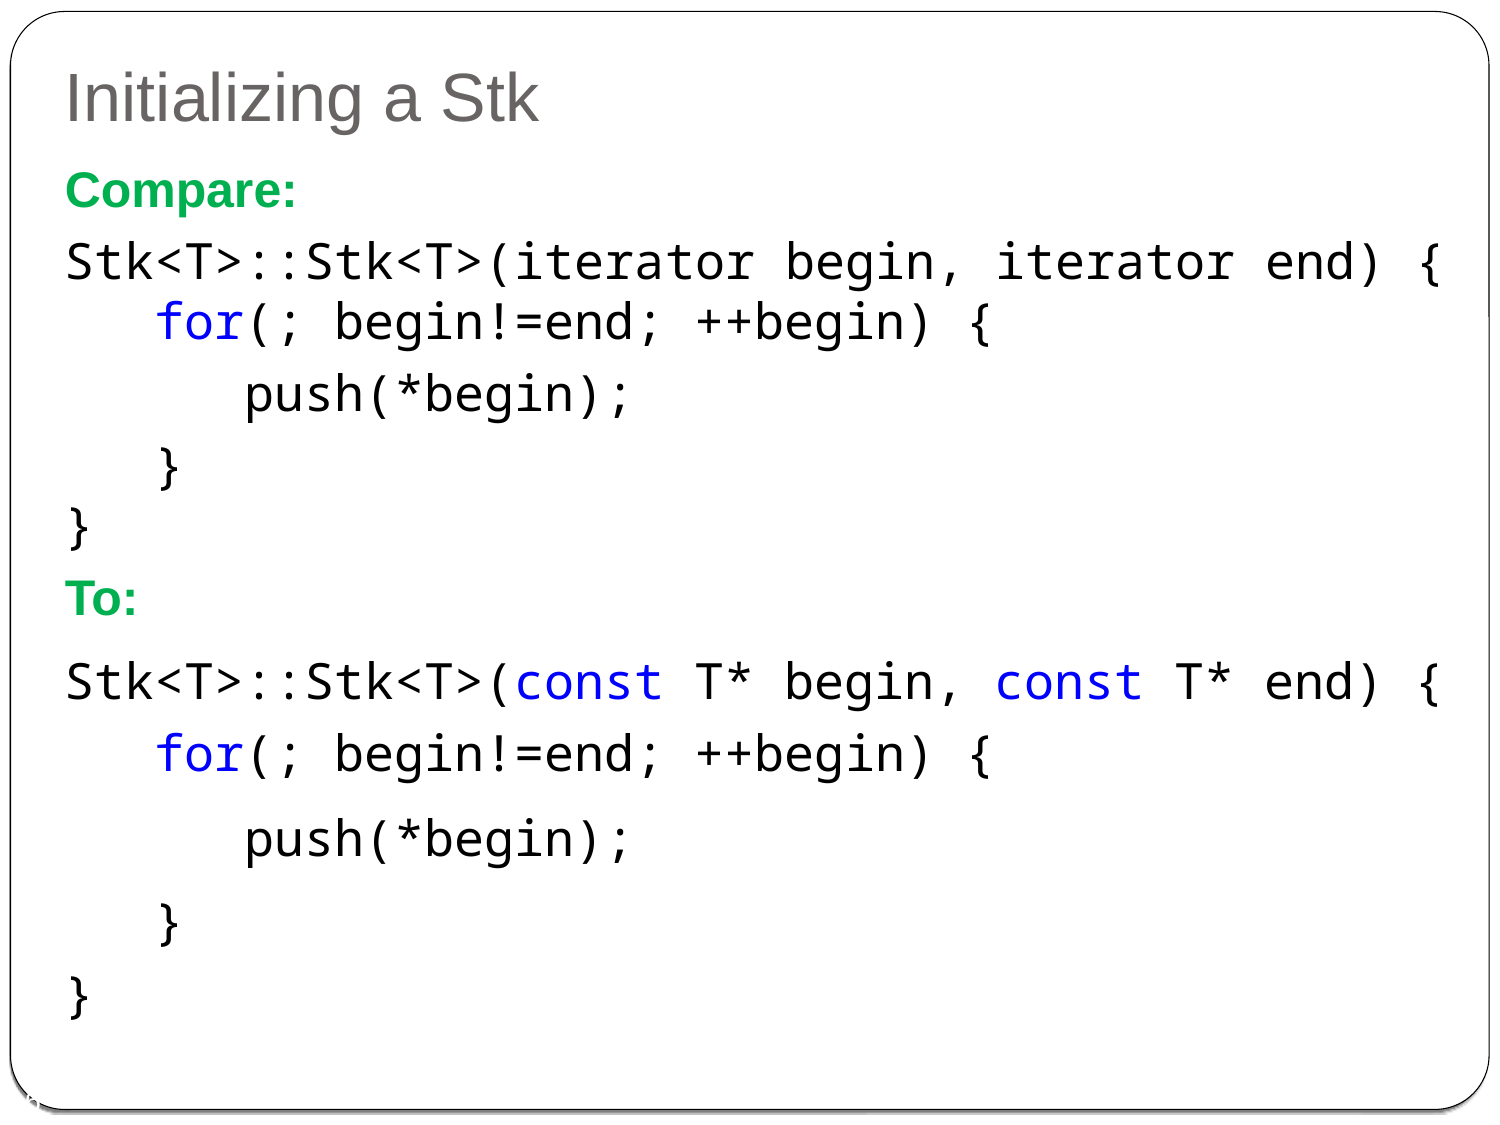

# Initializing a Stk
Compare:
Stk<T>::Stk<T>(iterator begin, iterator end) {
   for(; begin!=end; ++begin) {
 push(*begin);
 }
}
To:
Stk<T>::Stk<T>(const T* begin, const T* end) {
   for(; begin!=end; ++begin) {
 push(*begin);
 }
}